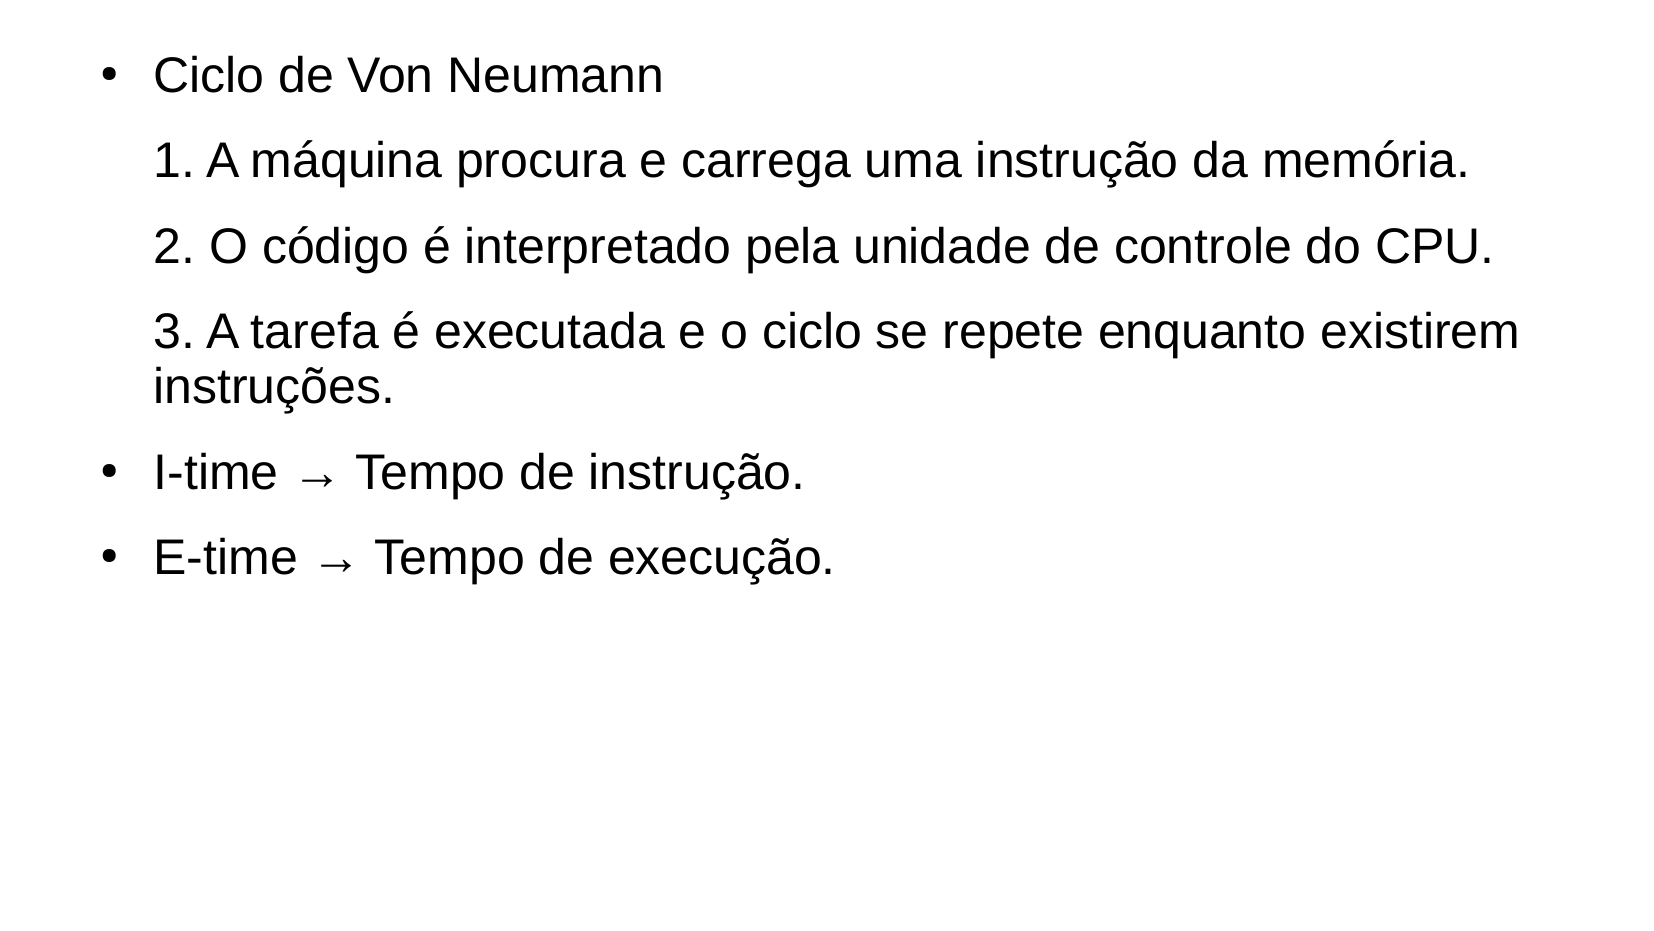

# Ciclo de Von Neumann
1. A máquina procura e carrega uma instrução da memória.
2. O código é interpretado pela unidade de controle do CPU.
3. A tarefa é executada e o ciclo se repete enquanto existirem instruções.
I-time → Tempo de instrução.
E-time → Tempo de execução.